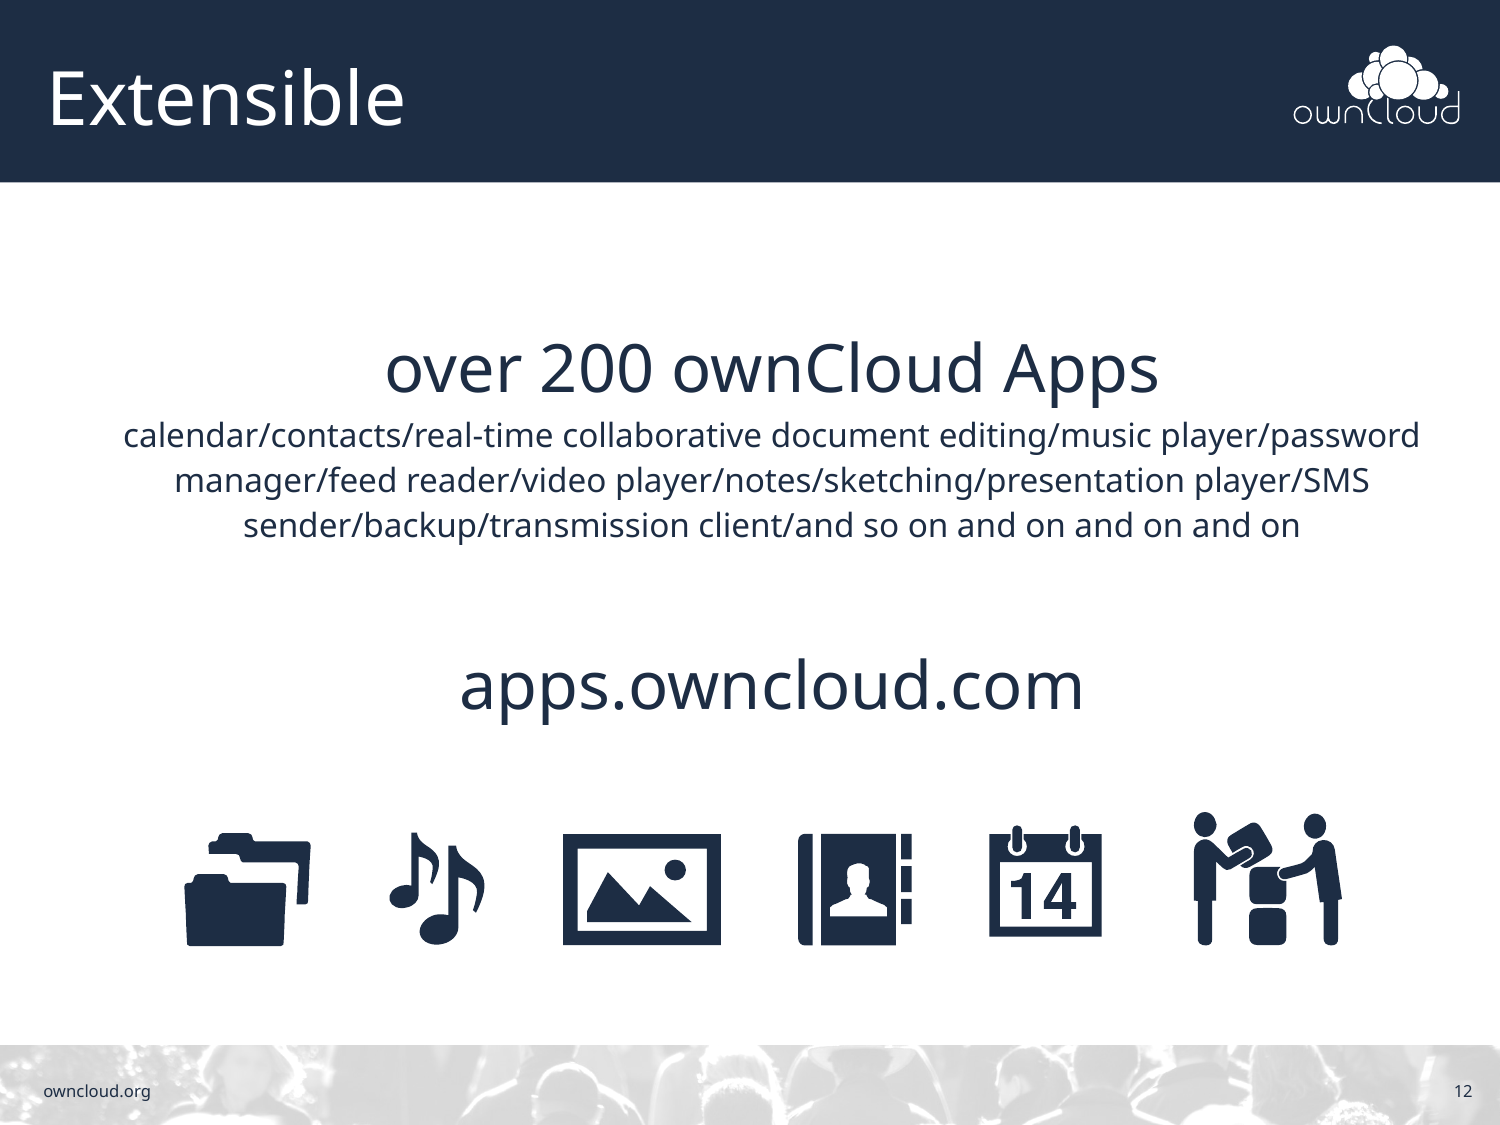

# Extensible
over 200 ownCloud Apps
calendar/contacts/real-time collaborative document editing/music player/password manager/feed reader/video player/notes/sketching/presentation player/SMS sender/backup/transmission client/and so on and on and on and on
apps.owncloud.com